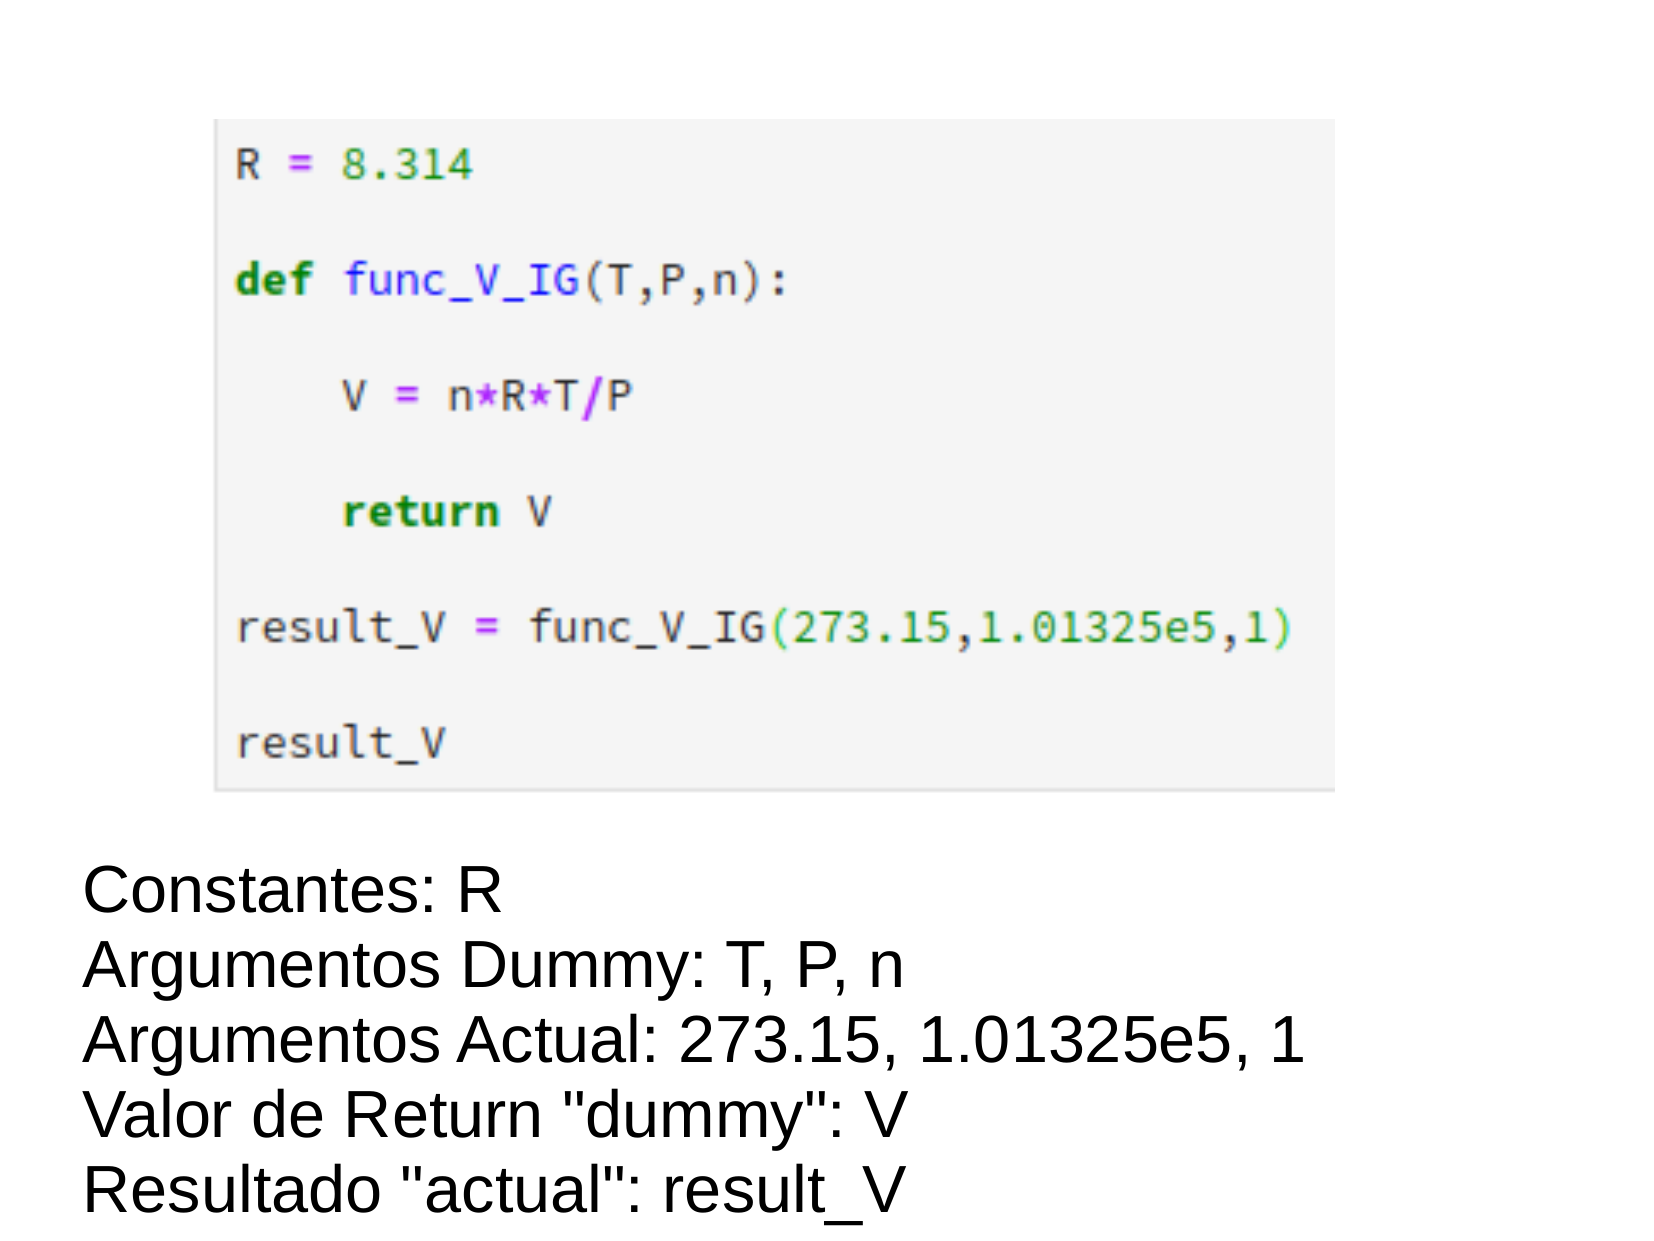

# Constantes: R
Argumentos Dummy: T, P, n
Argumentos Actual: 273.15, 1.01325e5, 1
Valor de Return "dummy": V
Resultado "actual": result_V